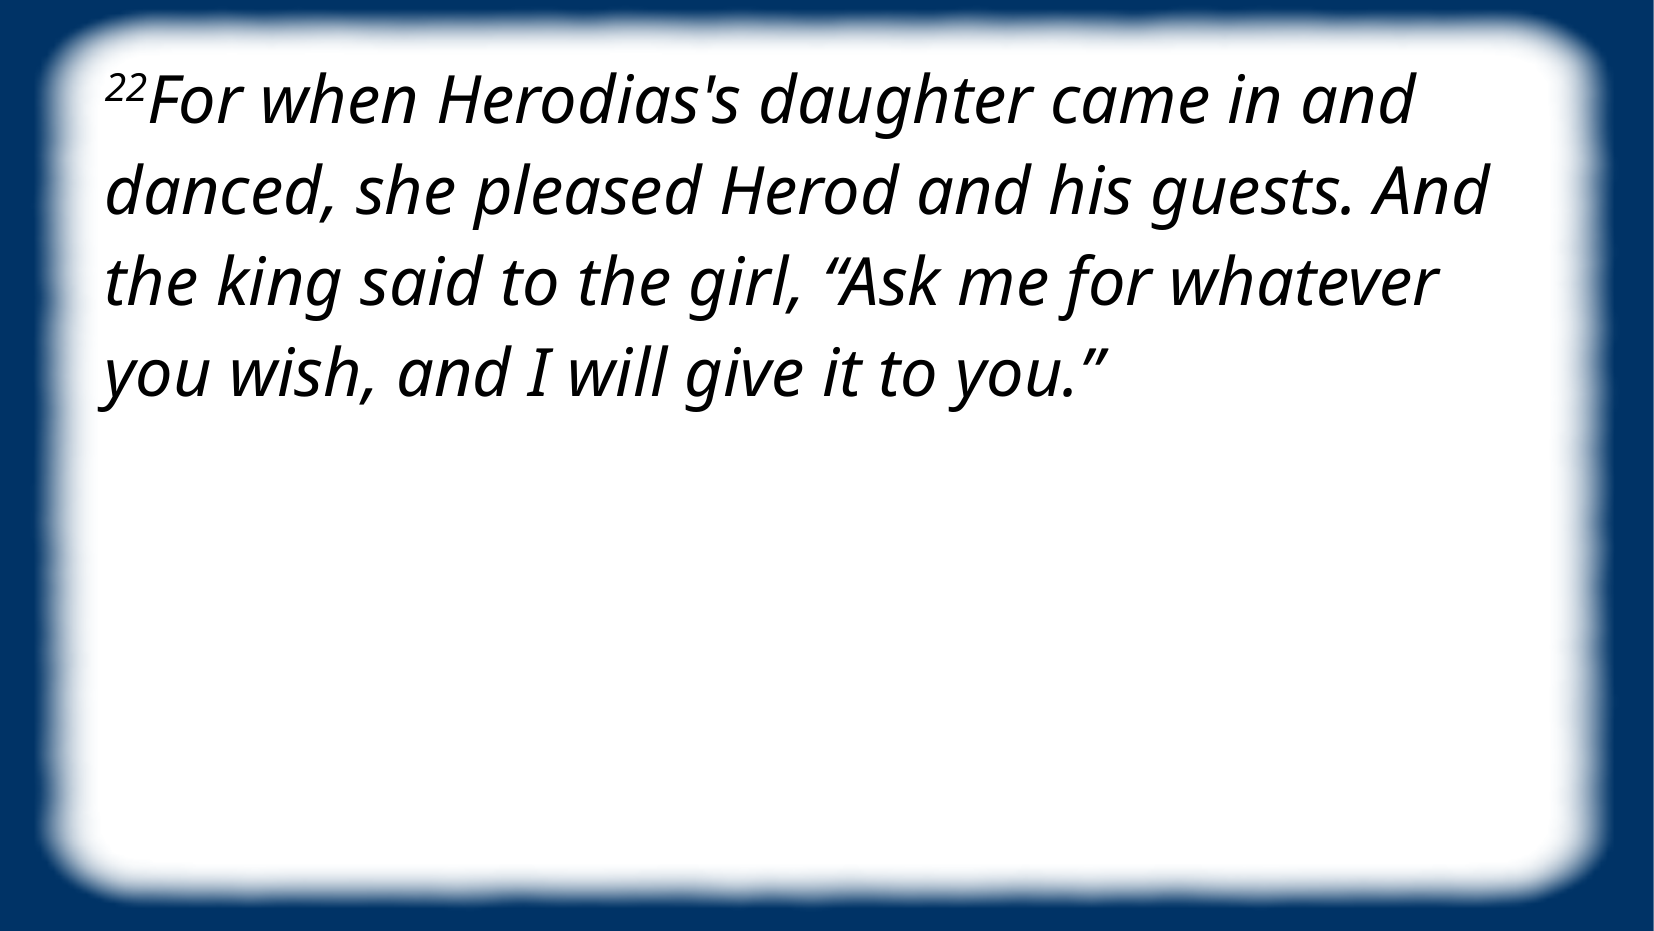

22For when Herodias's daughter came in and danced, she pleased Herod and his guests. And the king said to the girl, “Ask me for whatever you wish, and I will give it to you.”